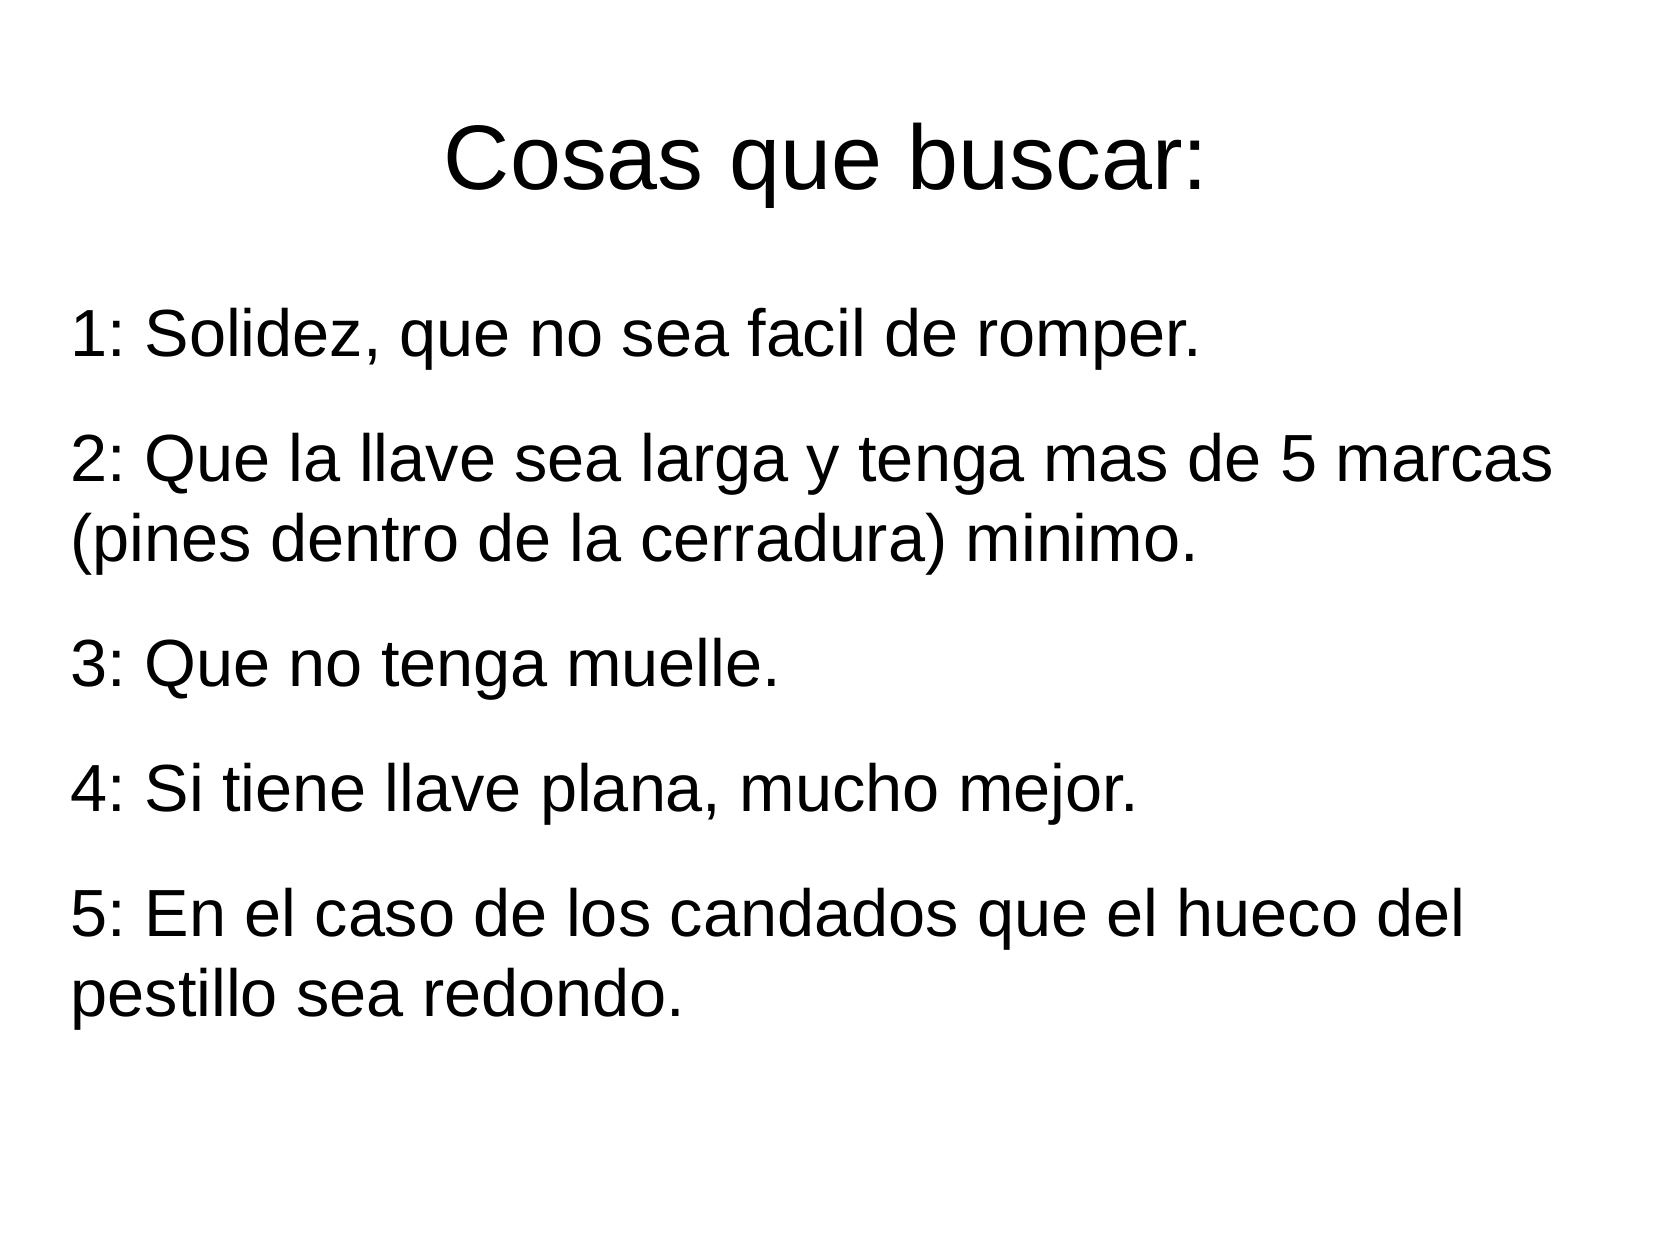

Cosas que buscar:
1: Solidez, que no sea facil de romper.
2: Que la llave sea larga y tenga mas de 5 marcas (pines dentro de la cerradura) minimo.
3: Que no tenga muelle.
4: Si tiene llave plana, mucho mejor.
5: En el caso de los candados que el hueco del pestillo sea redondo.